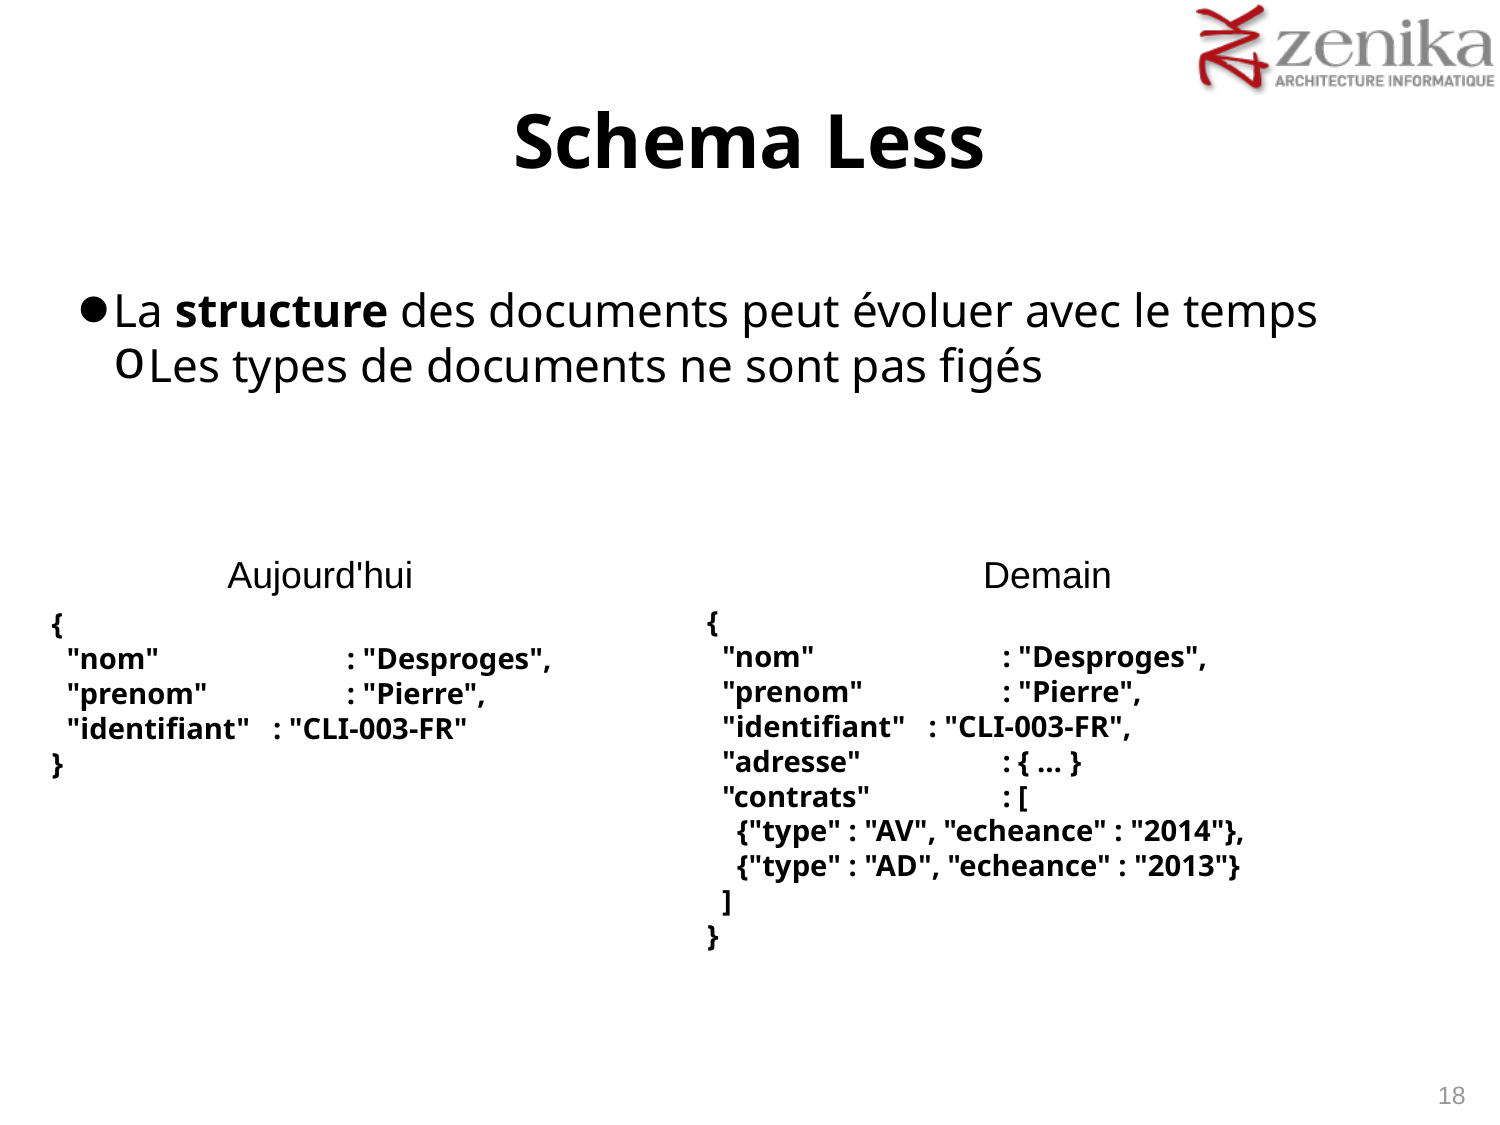

Schema Less
La structure des documents peut évoluer avec le temps
Les types de documents ne sont pas figés
Aujourd'hui
Demain
{
 "nom" 			: "Desproges",
 "prenom" 		: "Pierre",
 "identifiant" 	: "CLI-003-FR",
 "adresse"	 	: { … }
 "contrats"	 	: [
 {"type" : "AV", "echeance" : "2014"},
 {"type" : "AD", "echeance" : "2013"}
 ]
}
{
 "nom" 			: "Desproges",
 "prenom" 		: "Pierre",
 "identifiant"	: "CLI-003-FR"
}